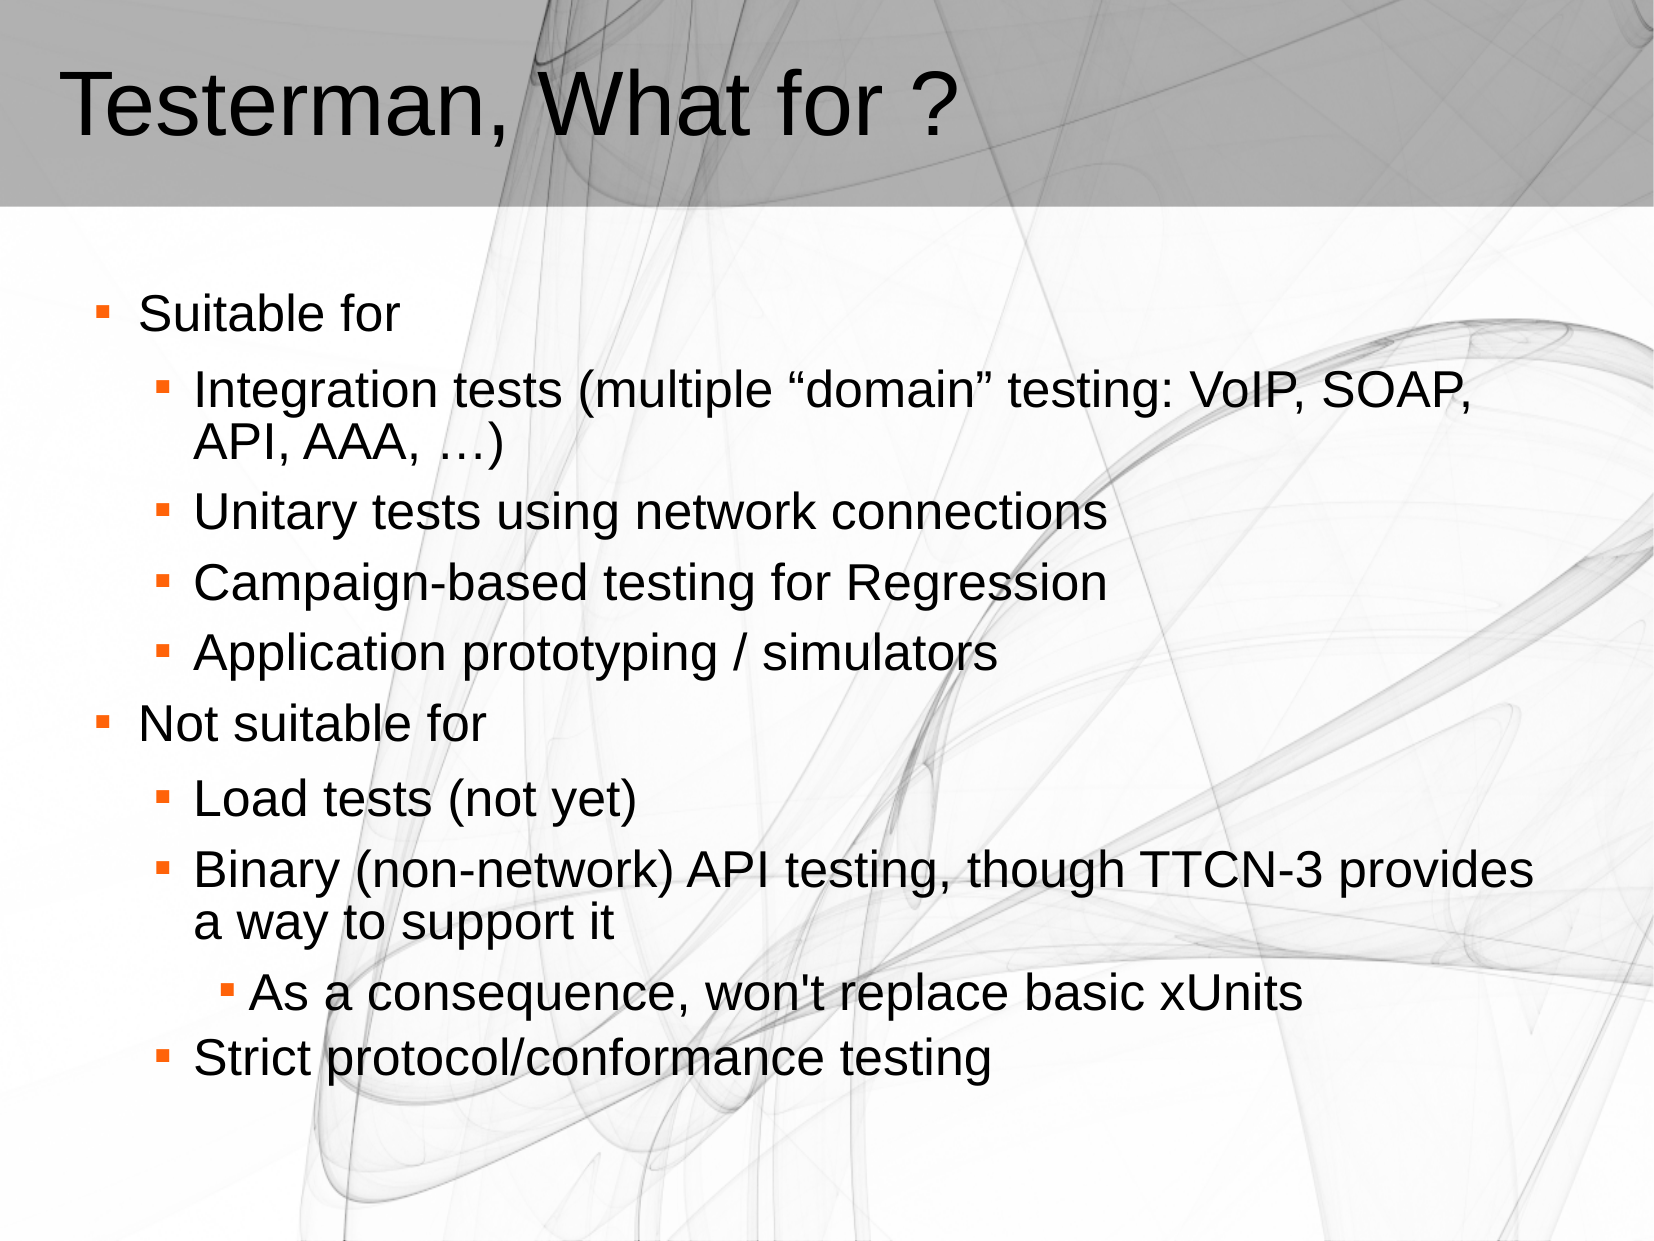

# Testerman, What for ?
Suitable for
Integration tests (multiple “domain” testing: VoIP, SOAP, API, AAA, …)
Unitary tests using network connections
Campaign-based testing for Regression
Application prototyping / simulators
Not suitable for
Load tests (not yet)
Binary (non-network) API testing, though TTCN-3 provides a way to support it
As a consequence, won't replace basic xUnits
Strict protocol/conformance testing